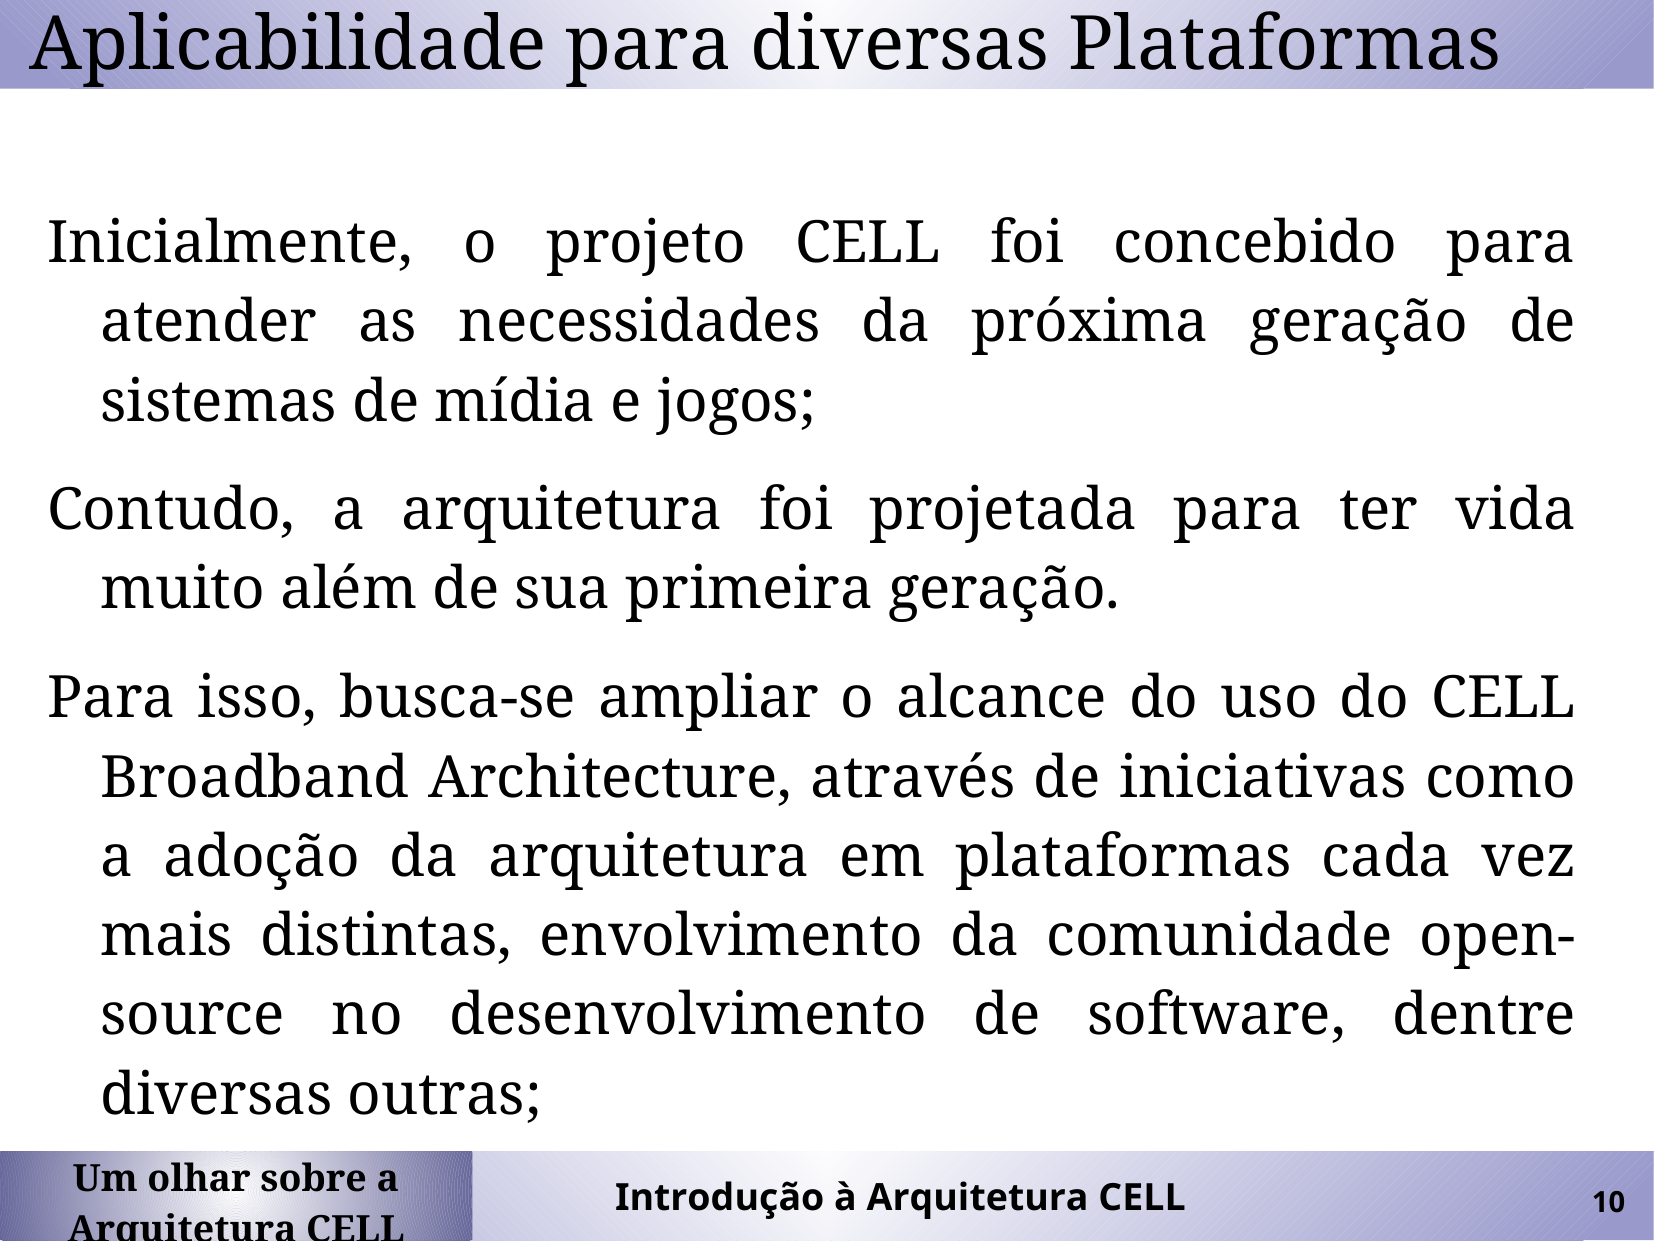

# Aplicabilidade para diversas Plataformas
Inicialmente, o projeto CELL foi concebido para atender as necessidades da próxima geração de sistemas de mídia e jogos;
Contudo, a arquitetura foi projetada para ter vida muito além de sua primeira geração.
Para isso, busca-se ampliar o alcance do uso do CELL Broadband Architecture, através de iniciativas como a adoção da arquitetura em plataformas cada vez mais distintas, envolvimento da comunidade open-source no desenvolvimento de software, dentre diversas outras;
Introdução à Arquitetura CELL
10